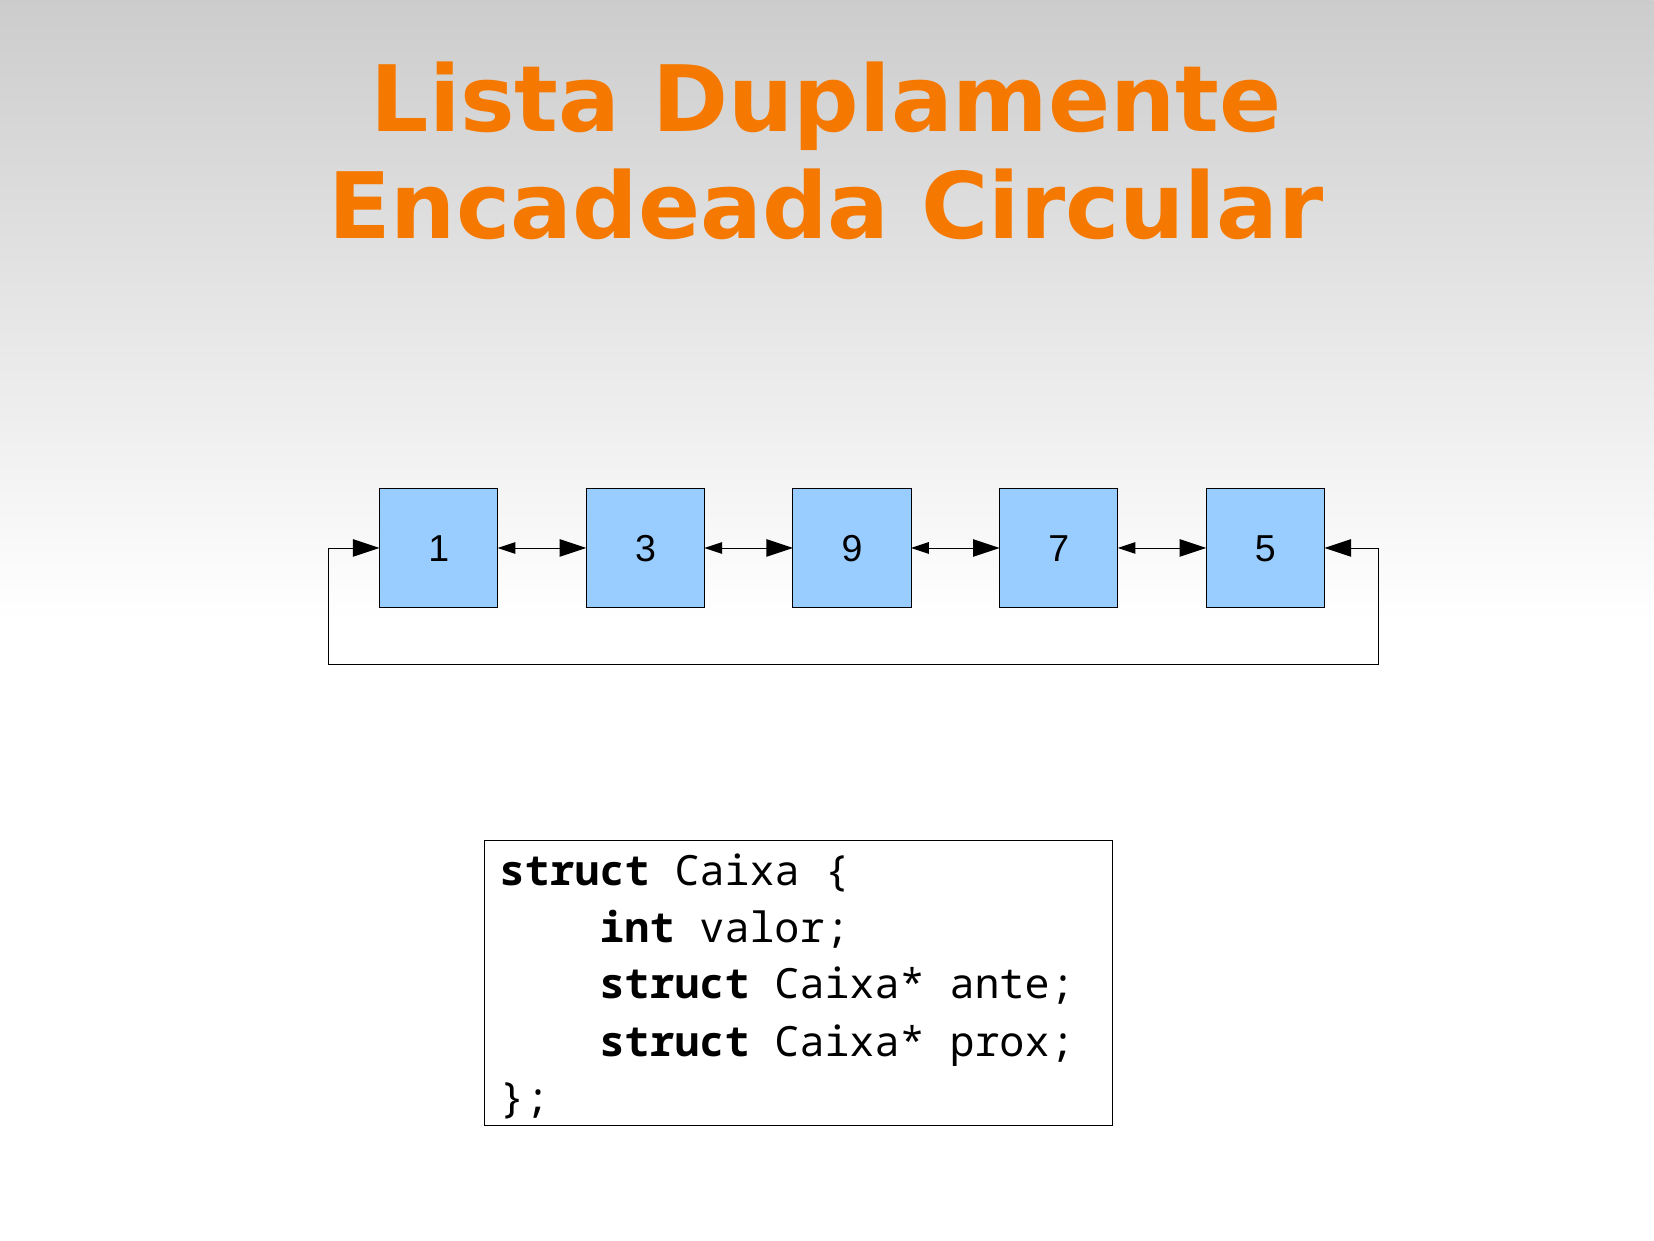

# Lista Duplamente Encadeada Circular
1
3
9
7
5
struct Caixa {
 int valor;
 struct Caixa* ante;
 struct Caixa* prox;
};